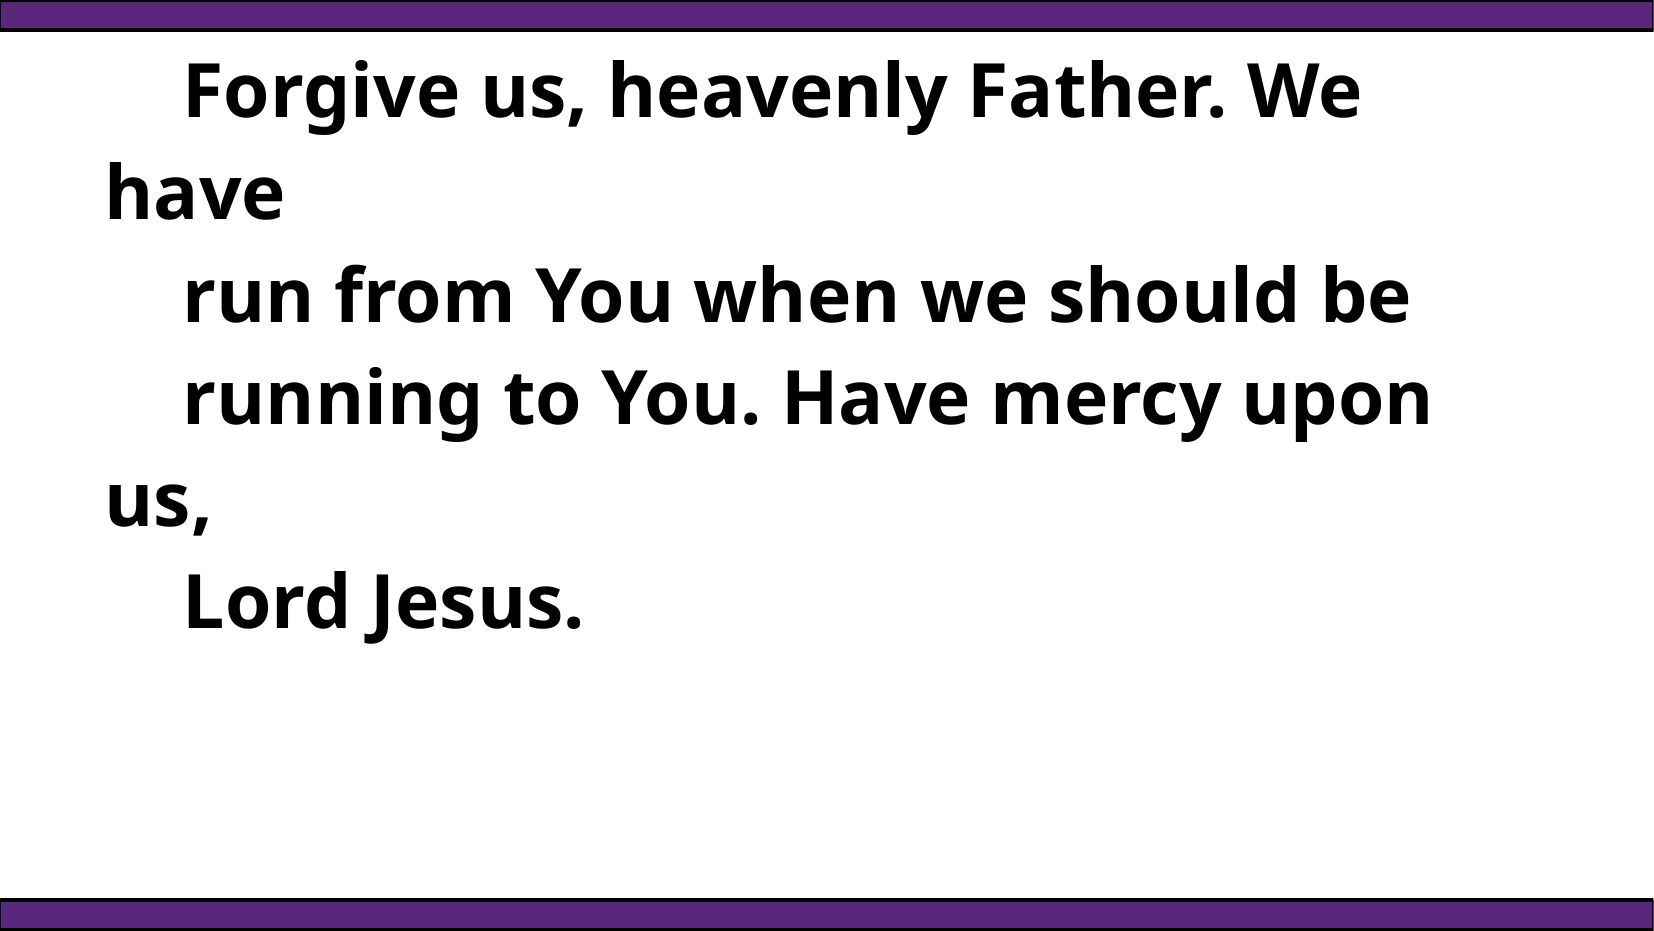

Forgive us, heavenly Father. We have
 run from You when we should be
 running to You. Have mercy upon us,
 Lord Jesus.